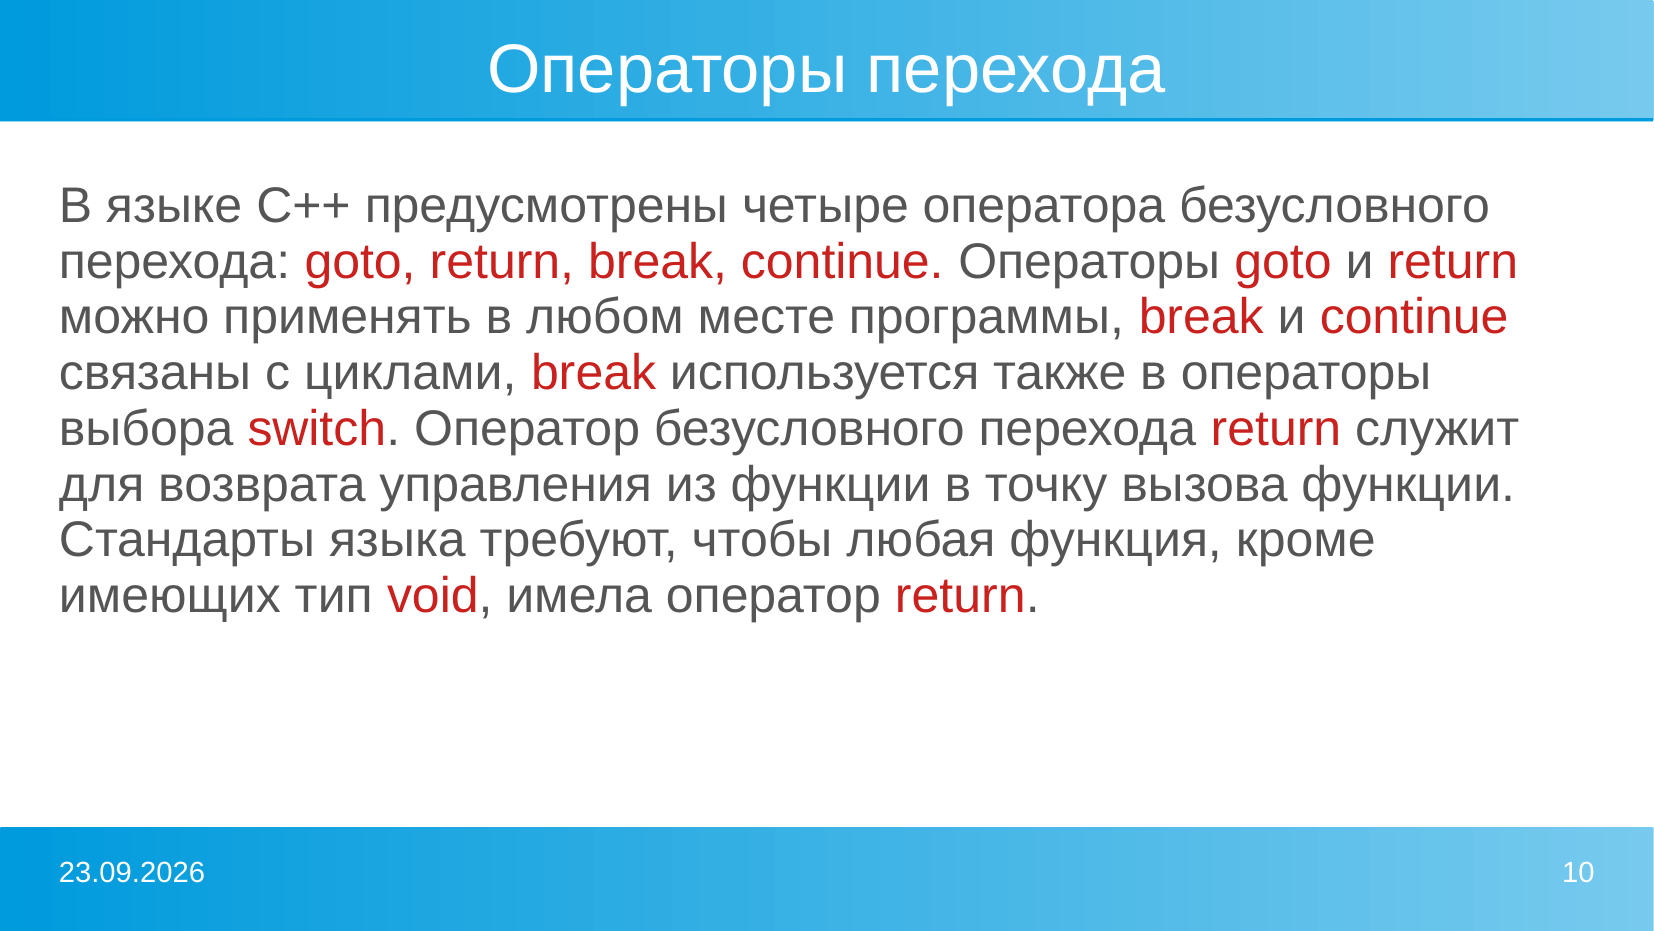

# Операторы перехода
В языке C++ предусмотрены четыре оператора безусловного перехода: goto, return, break, continue. Операторы goto и return можно применять в любом месте программы, break и continue связаны с циклами, break используется также в операторы выбора switch. Оператор безусловного перехода return служит для возврата управления из функции в точку вызова функции. Стандарты языка требуют, чтобы любая функция, кроме имеющих тип void, имела оператор return.
10